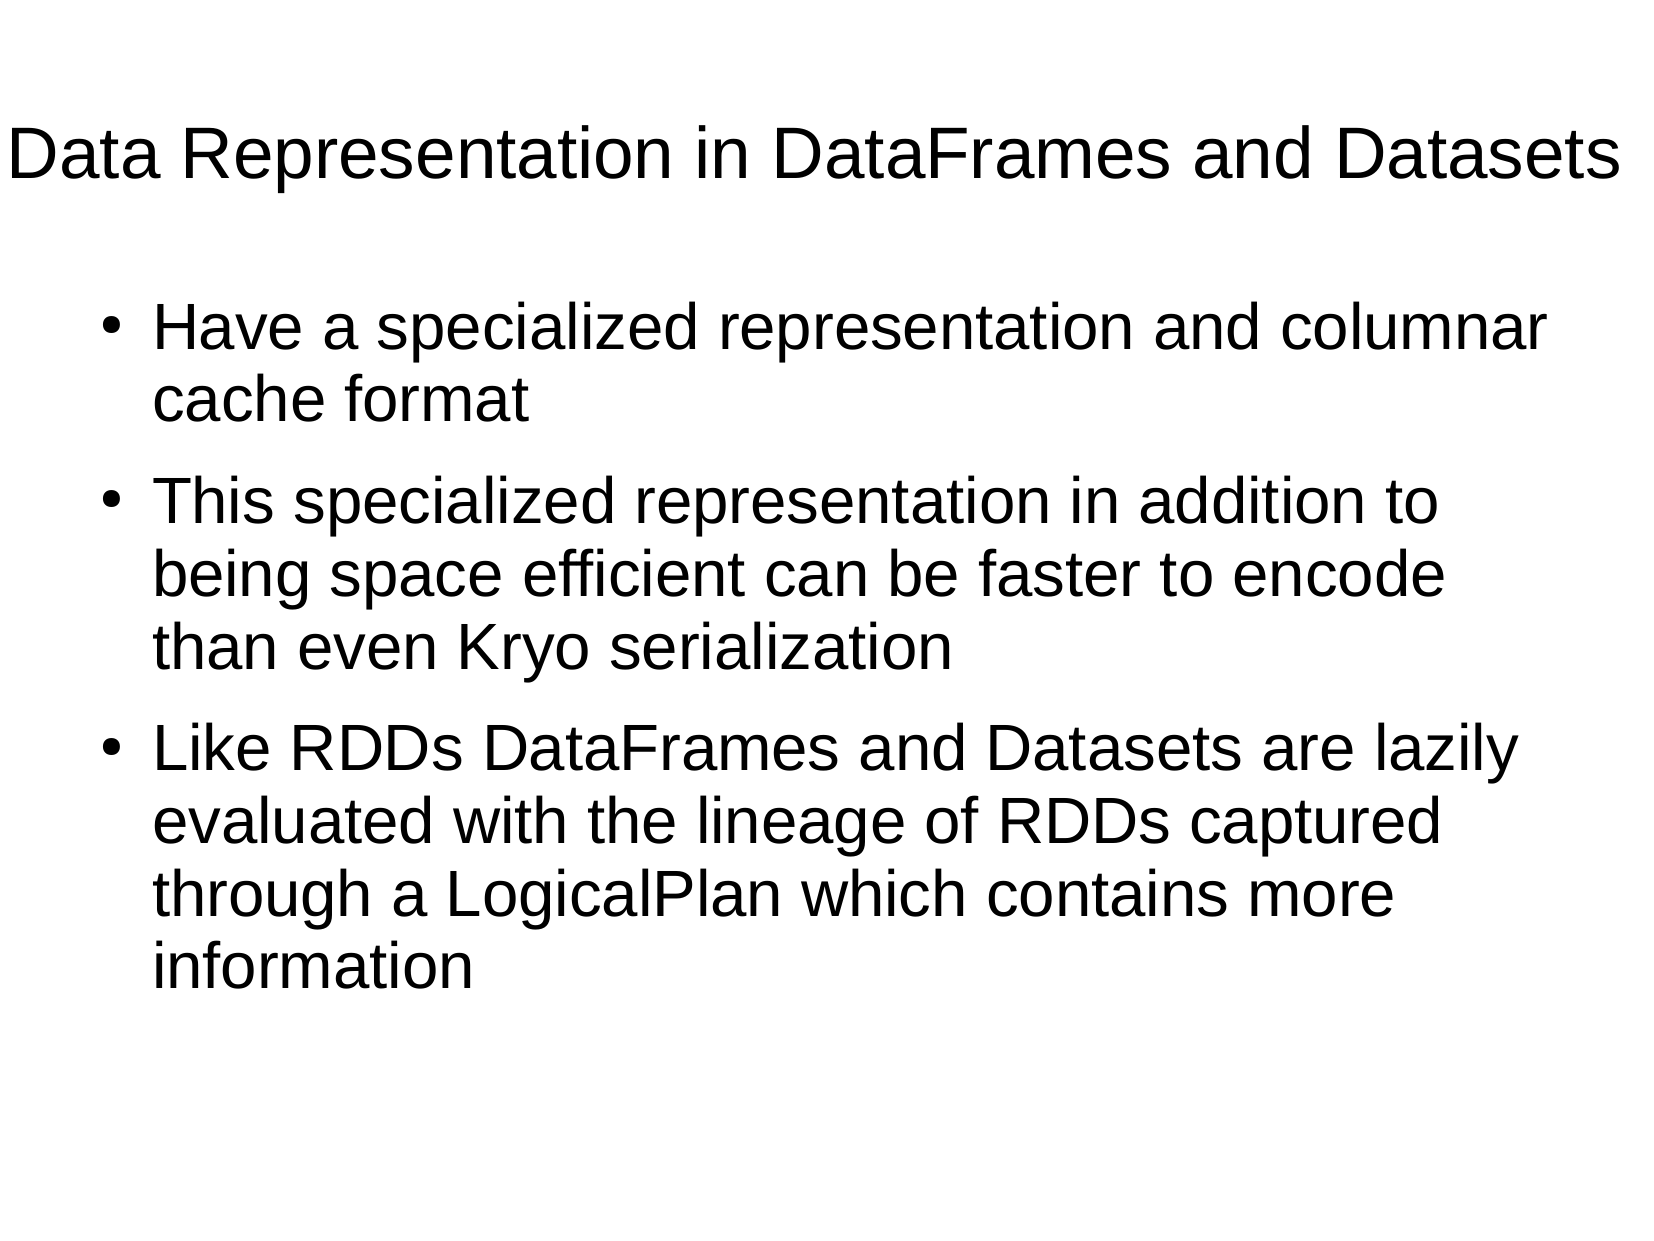

# Data Representation in DataFrames and Datasets
Have a specialized representation and columnar cache format
This specialized representation in addition to being space efficient can be faster to encode than even Kryo serialization
Like RDDs DataFrames and Datasets are lazily evaluated with the lineage of RDDs captured through a LogicalPlan which contains more information